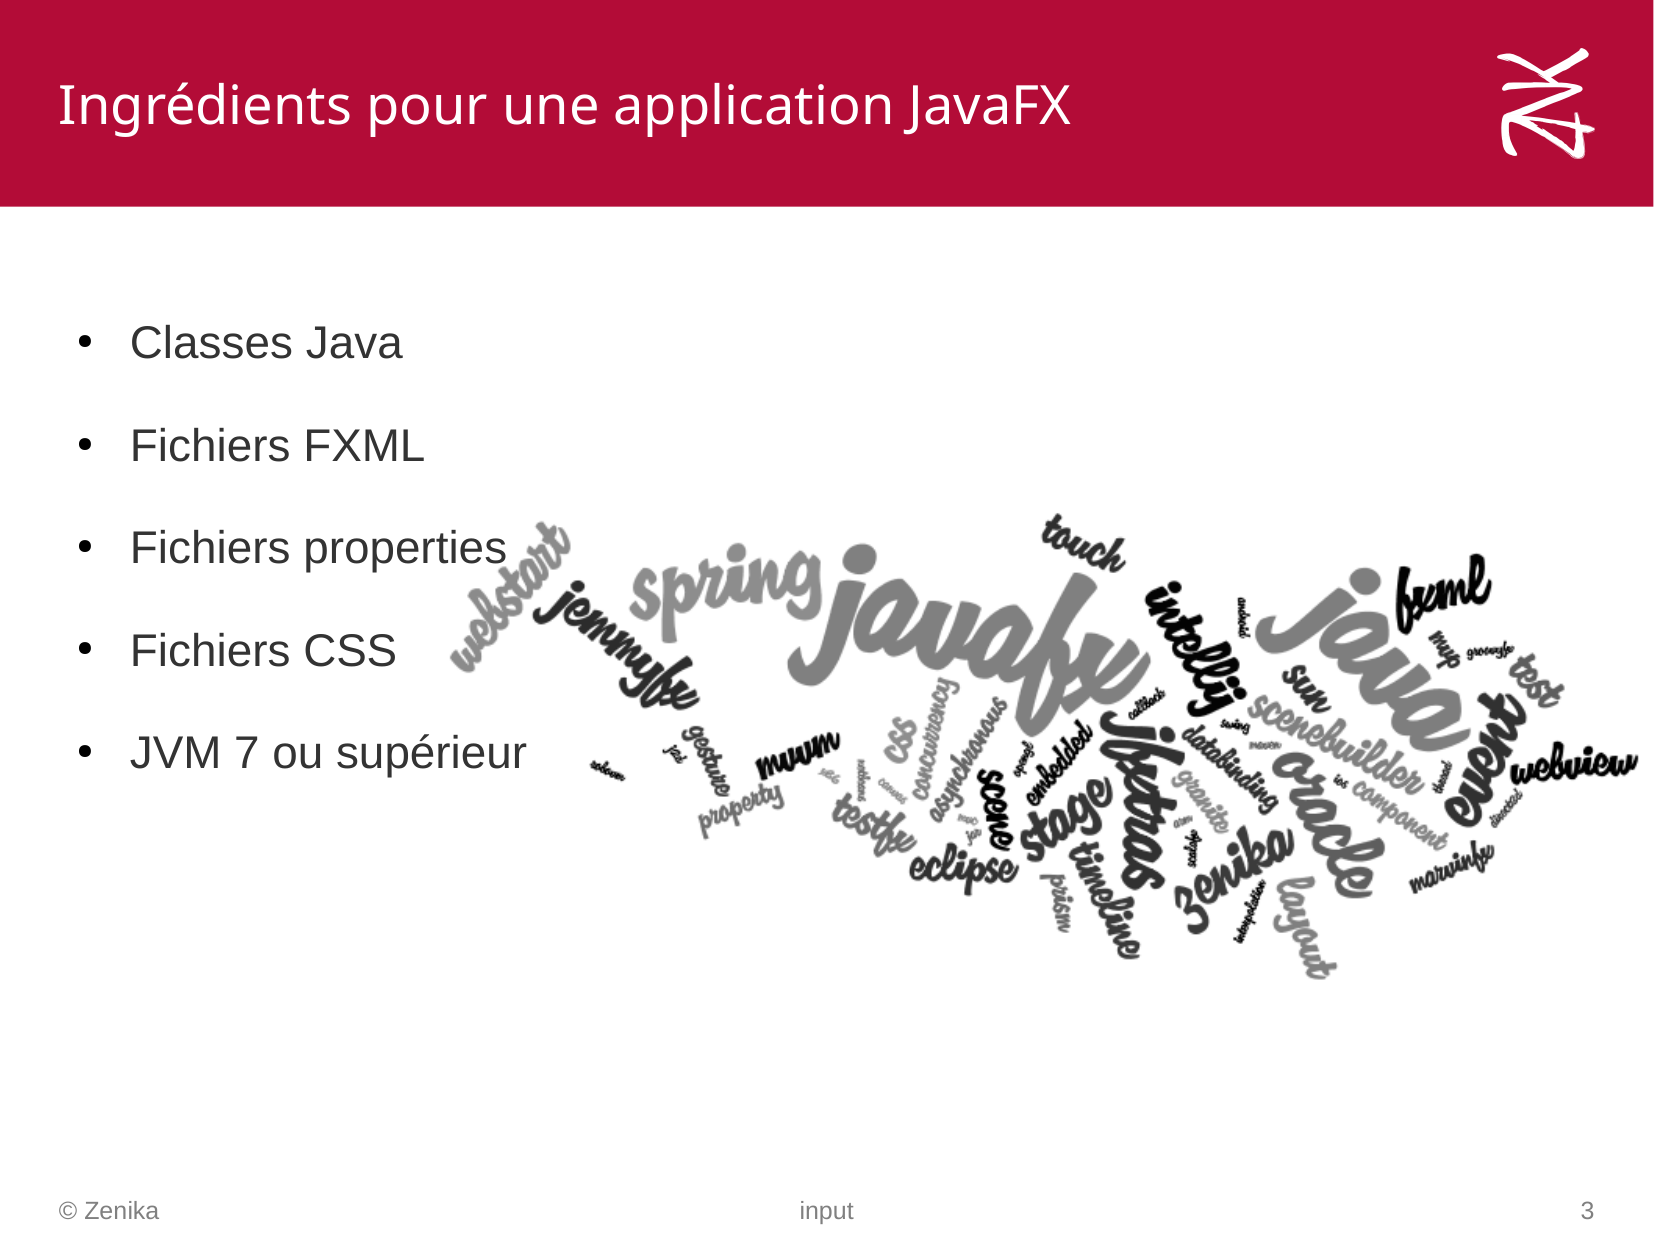

# Ingrédients pour une application JavaFX
Classes Java
Fichiers FXML
Fichiers properties
Fichiers CSS
JVM 7 ou supérieur